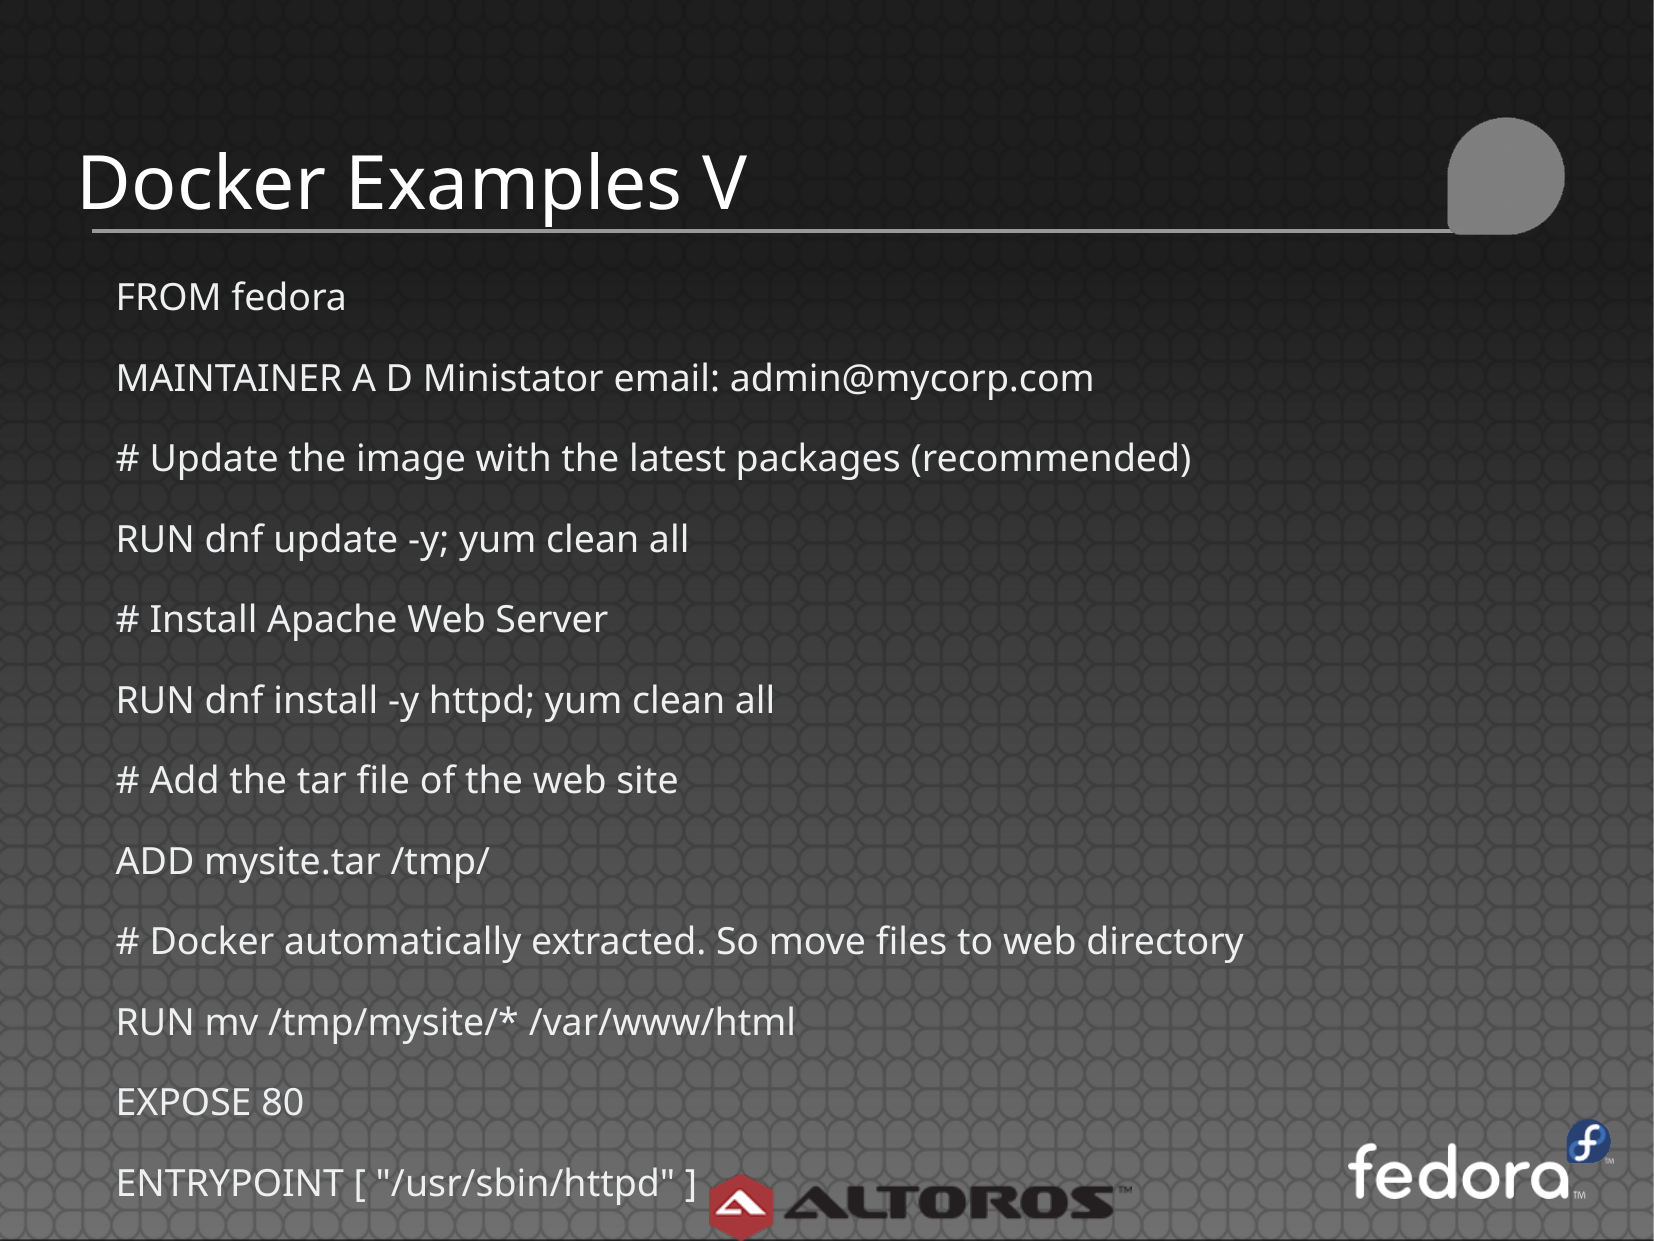

FROM fedora
MAINTAINER A D Ministator email: admin@mycorp.com
# Update the image with the latest packages (recommended)
RUN dnf update -y; yum clean all
# Install Apache Web Server
RUN dnf install -y httpd; yum clean all
# Add the tar file of the web site
ADD mysite.tar /tmp/
# Docker automatically extracted. So move files to web directory
RUN mv /tmp/mysite/* /var/www/html
EXPOSE 80
ENTRYPOINT [ "/usr/sbin/httpd" ]
CMD [ "-D", "FOREGROUND" ]
# Docker Examples V